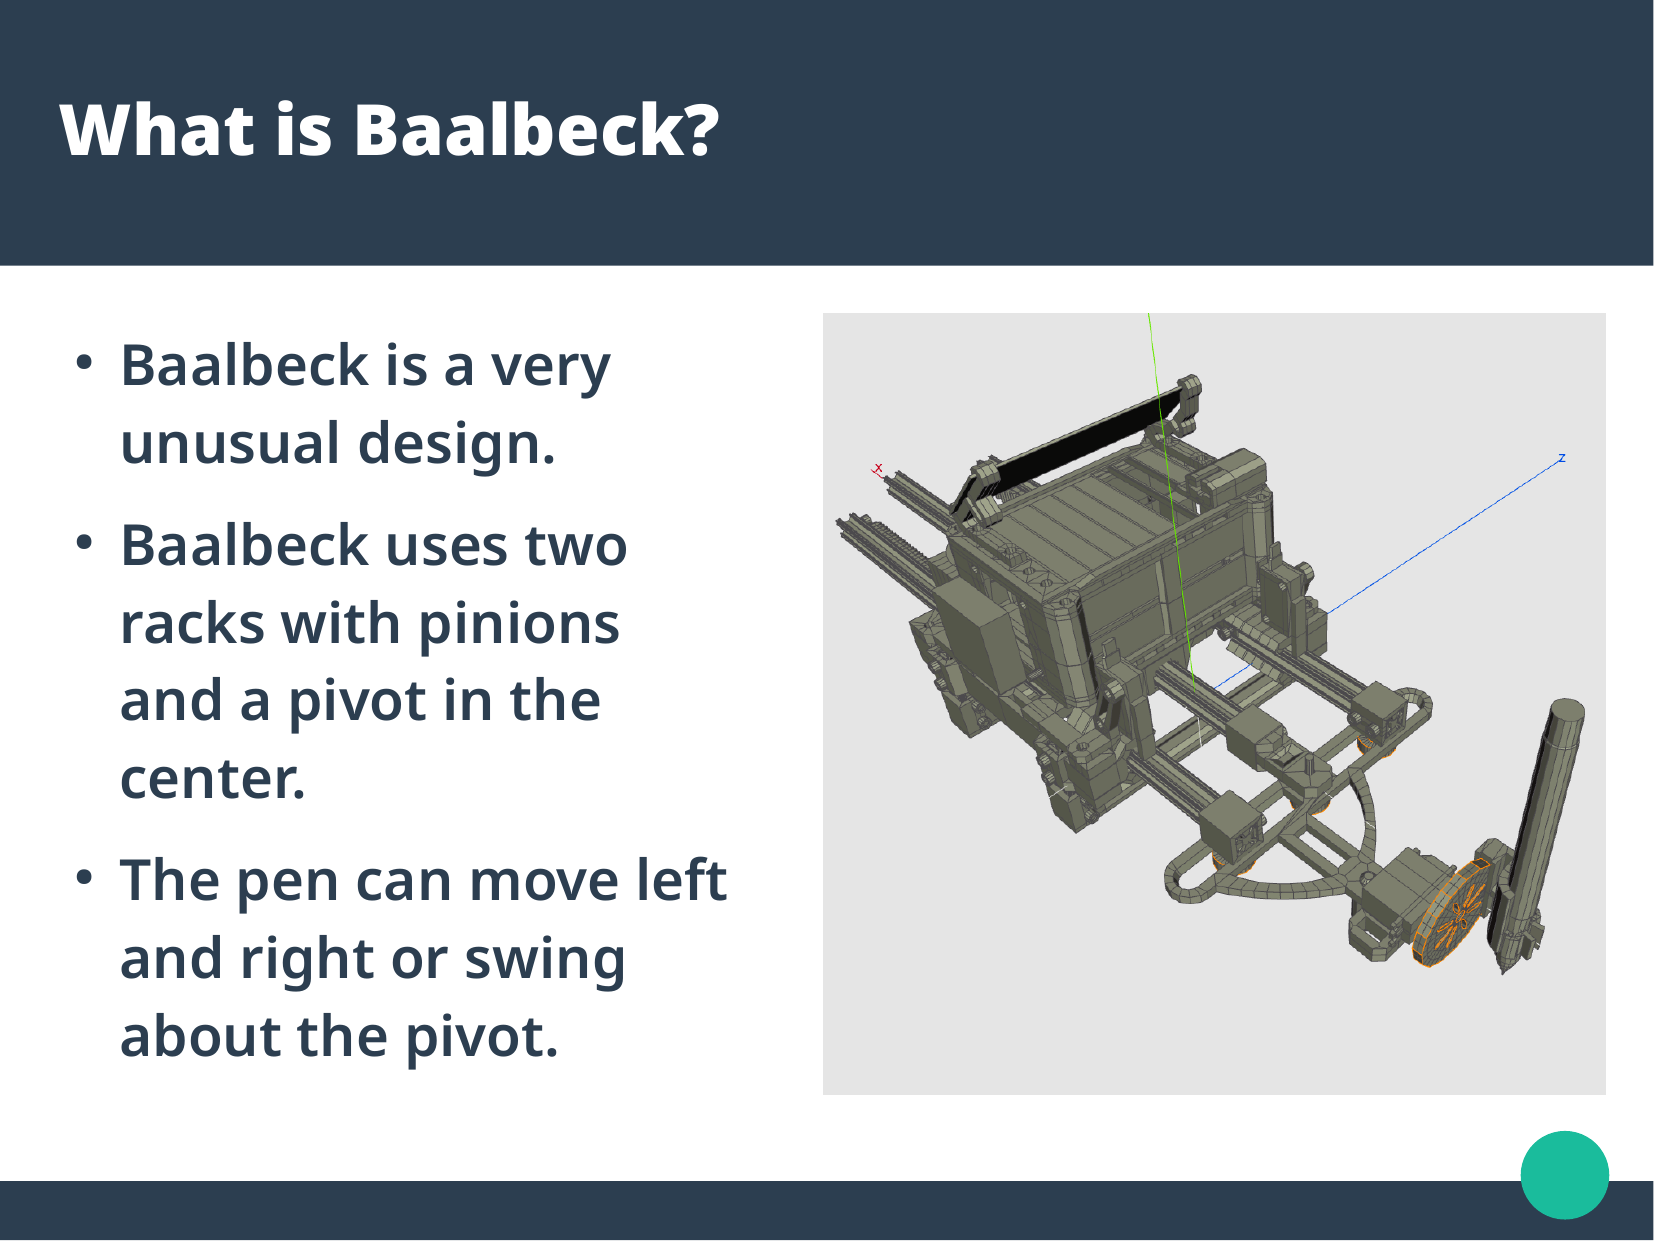

# What is Baalbeck?
Baalbeck is a very unusual design.
Baalbeck uses two racks with pinions and a pivot in the center.
The pen can move left and right or swing about the pivot.